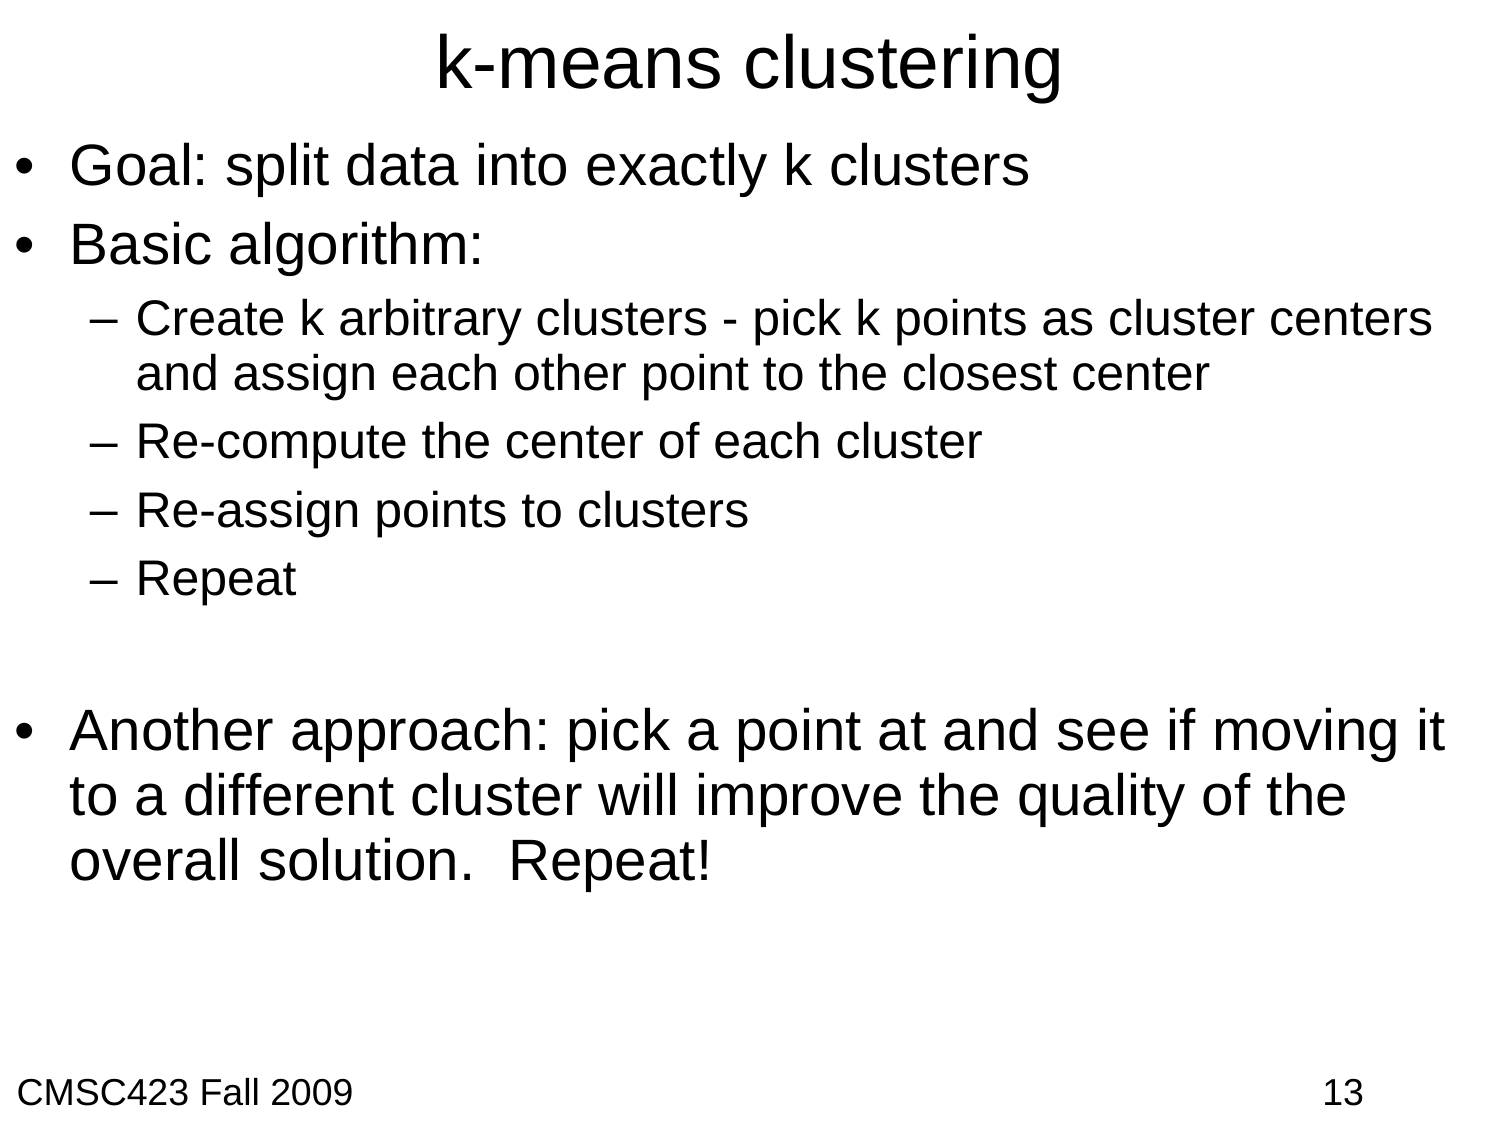

# k-means clustering
Goal: split data into exactly k clusters
Basic algorithm:
Create k arbitrary clusters - pick k points as cluster centers and assign each other point to the closest center
Re-compute the center of each cluster
Re-assign points to clusters
Repeat
Another approach: pick a point at and see if moving it to a different cluster will improve the quality of the overall solution. Repeat!
CMSC423 Fall 2009
13